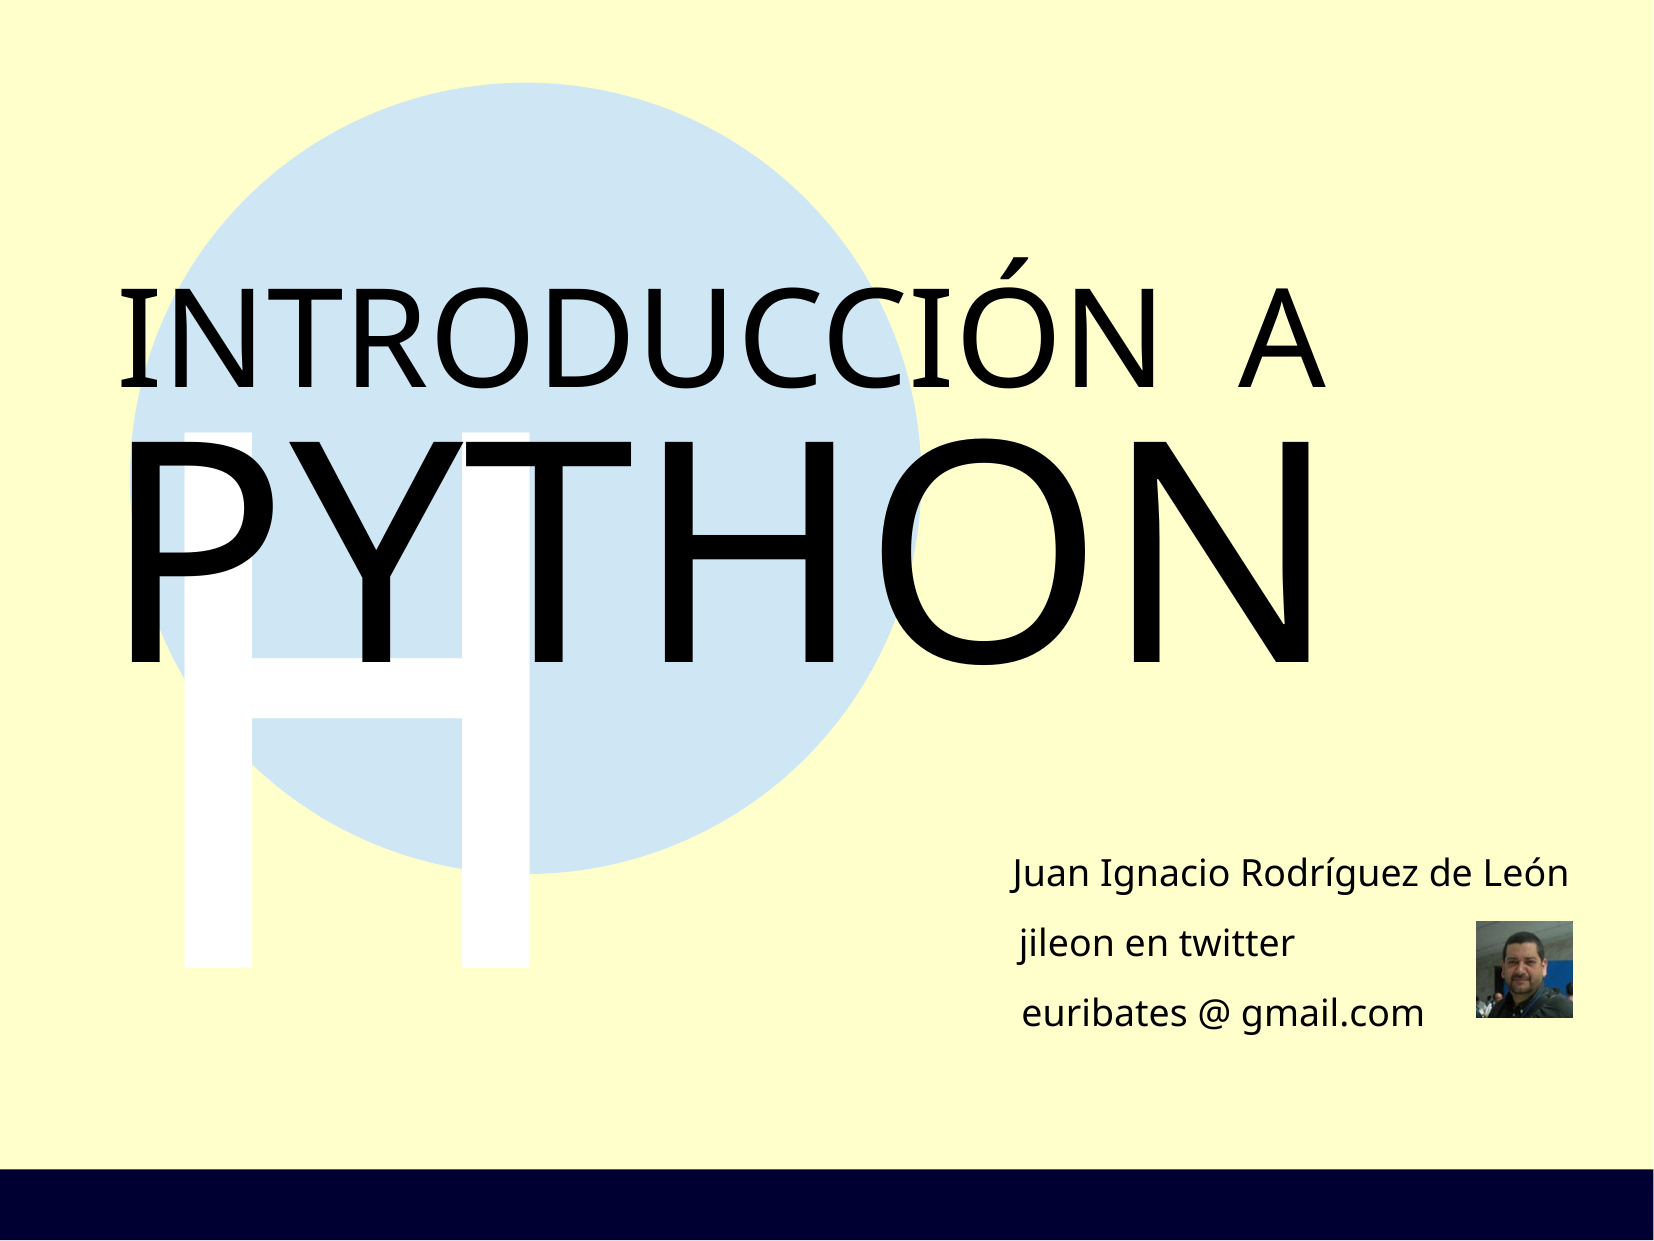

H
INTRODUCCIÓN A
PYTHON
Juan Ignacio Rodríguez de León
jileon en twitter
euribates @ gmail.com